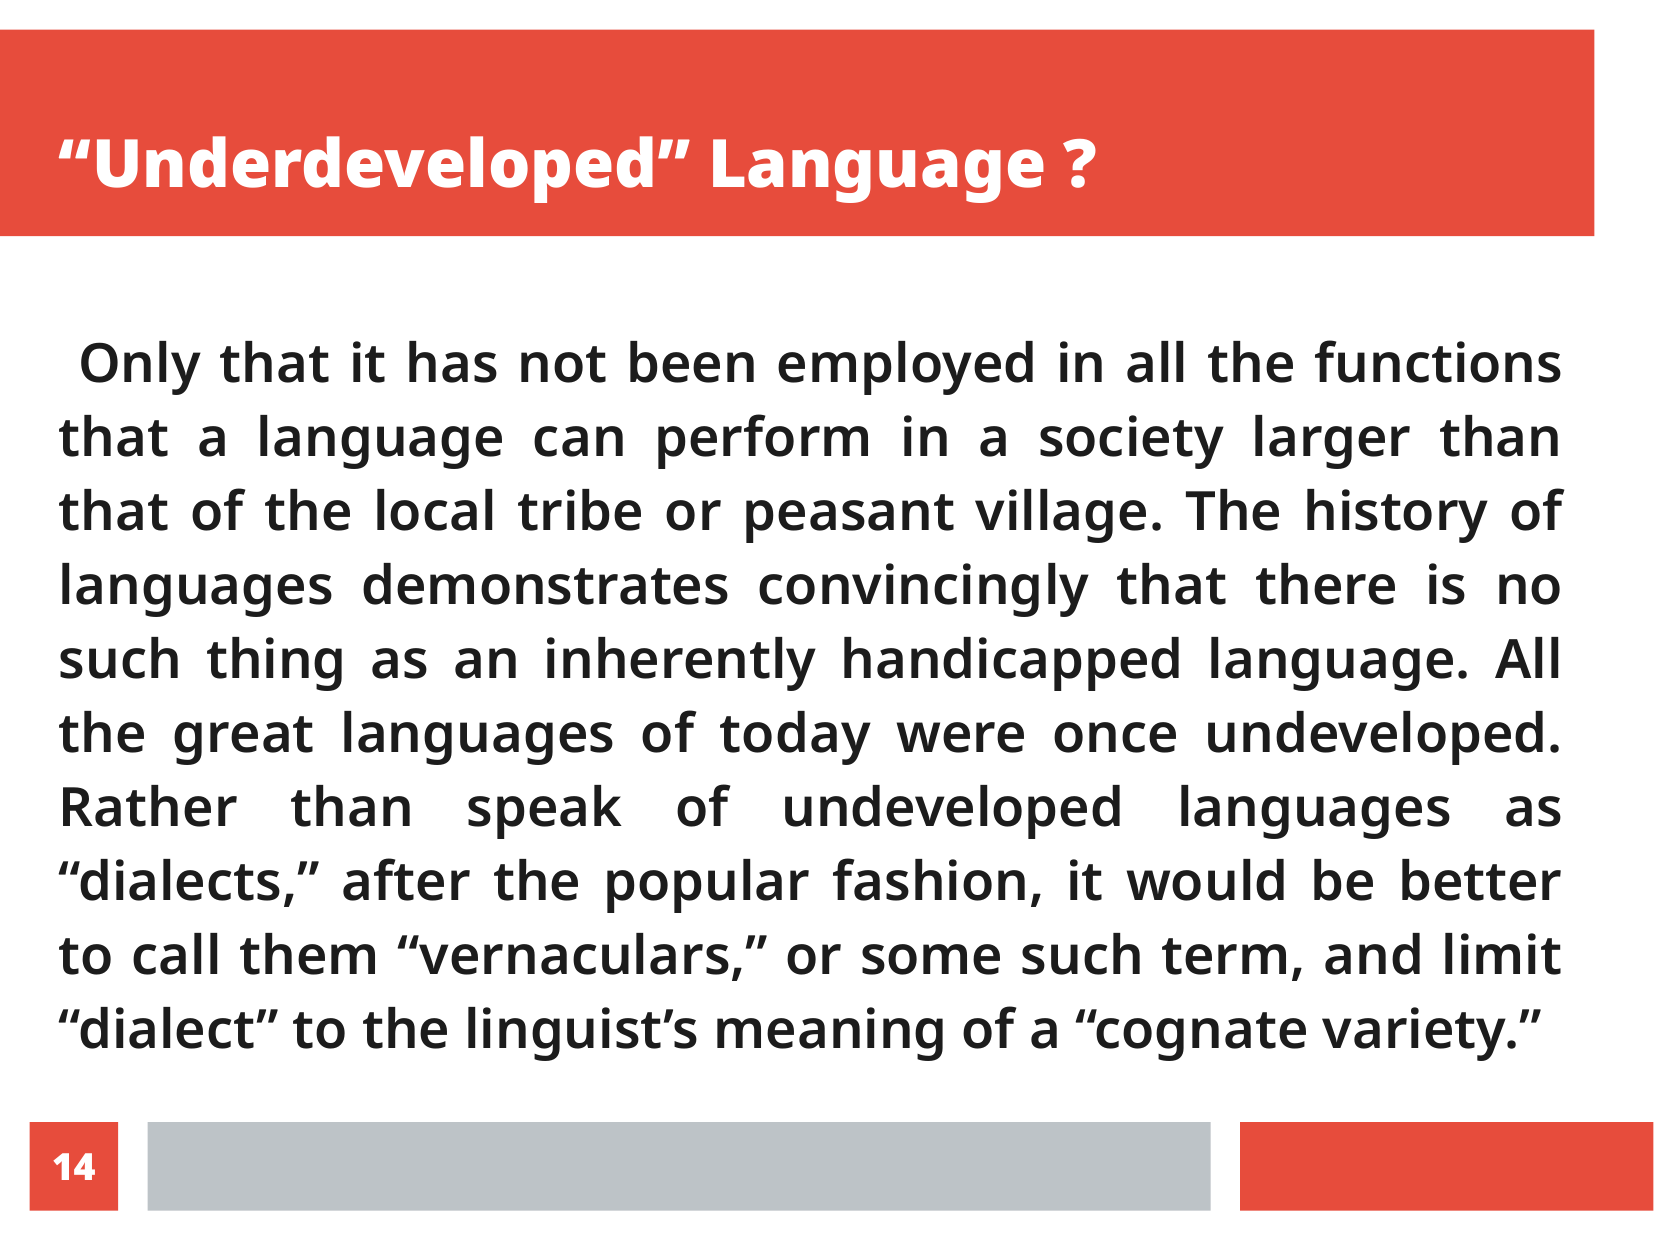

# “Underdeveloped” Language ?
 Only that it has not been employed in all the functions that a language can perform in a society larger than that of the local tribe or peasant village. The history of languages demonstrates convincingly that there is no such thing as an inherently handicapped language. All the great languages of today were once undeveloped. Rather than speak of undeveloped languages as “dialects,” after the popular fashion, it would be better to call them “vernaculars,” or some such term, and limit “dialect” to the linguist’s meaning of a “cognate variety.”
14